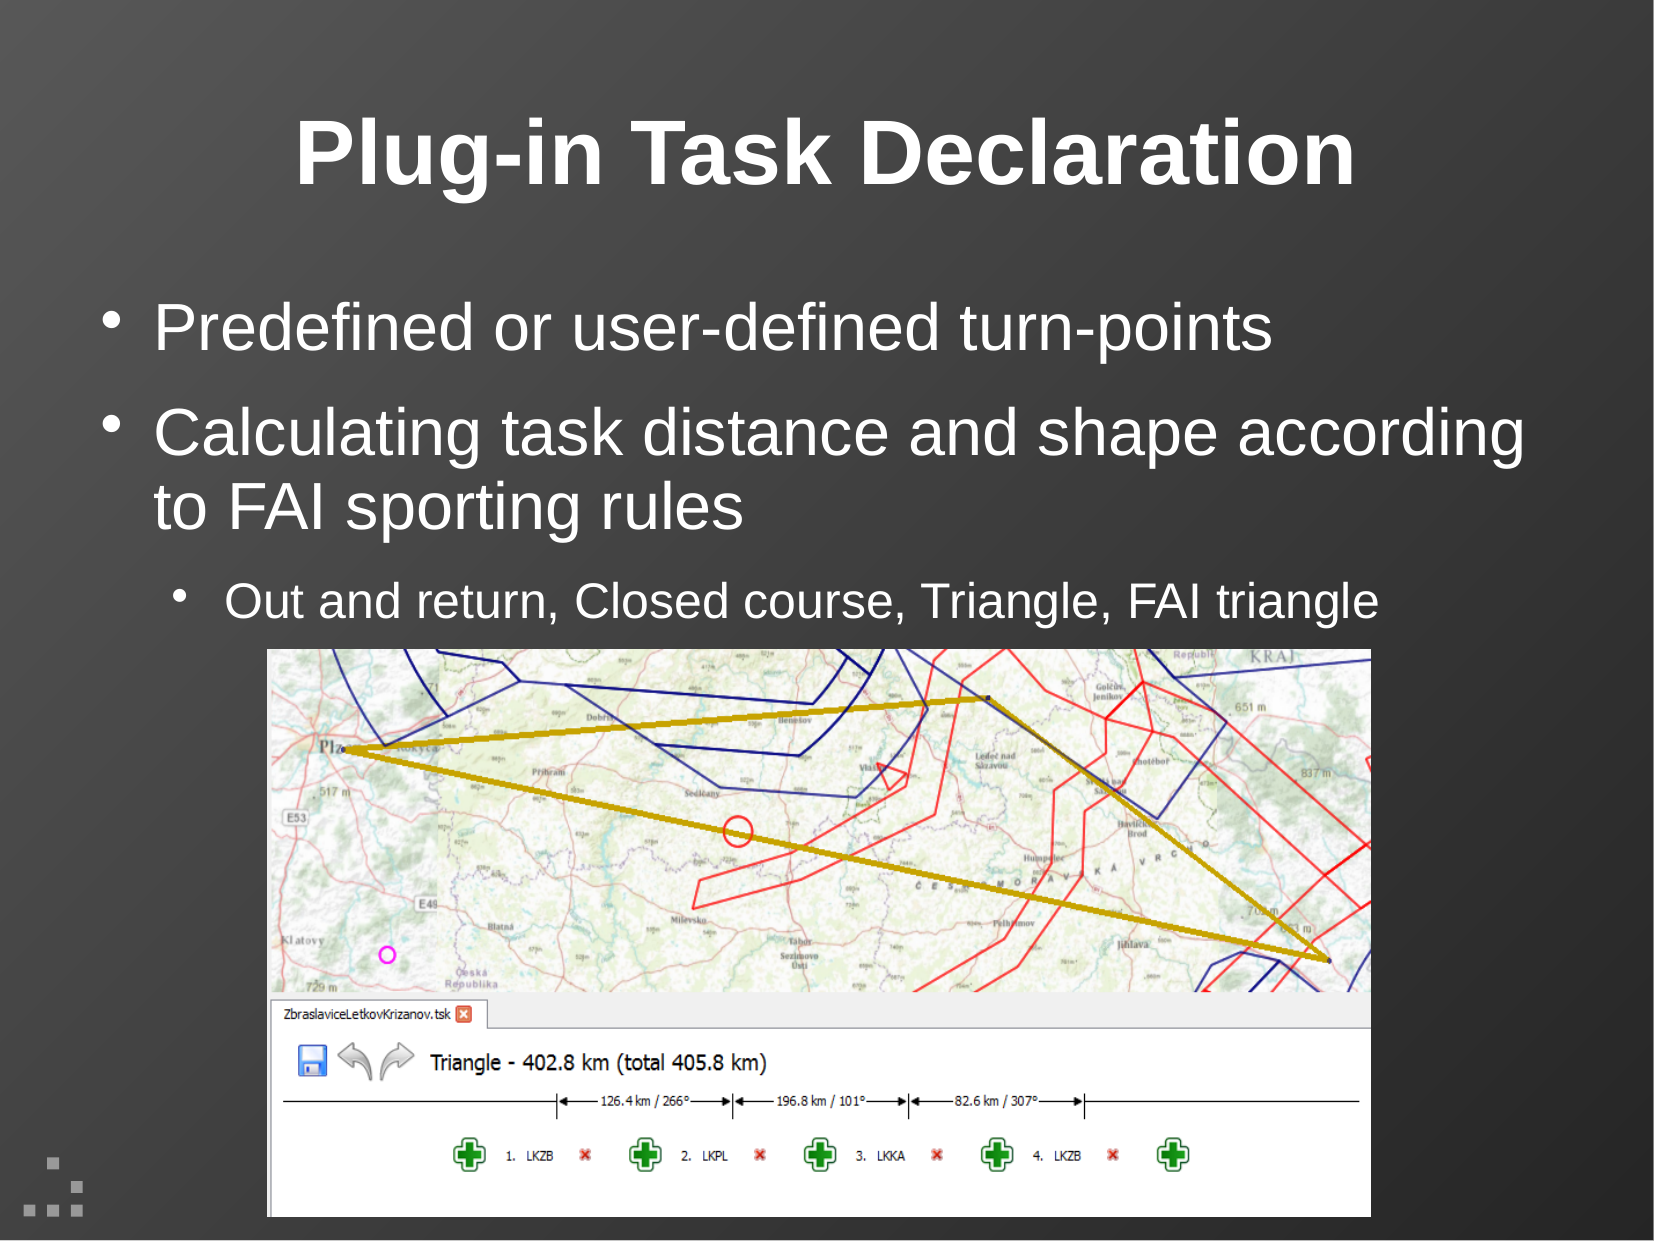

# Plug-in Task Declaration
Predefined or user-defined turn-points
Calculating task distance and shape according to FAI sporting rules
Out and return, Closed course, Triangle, FAI triangle